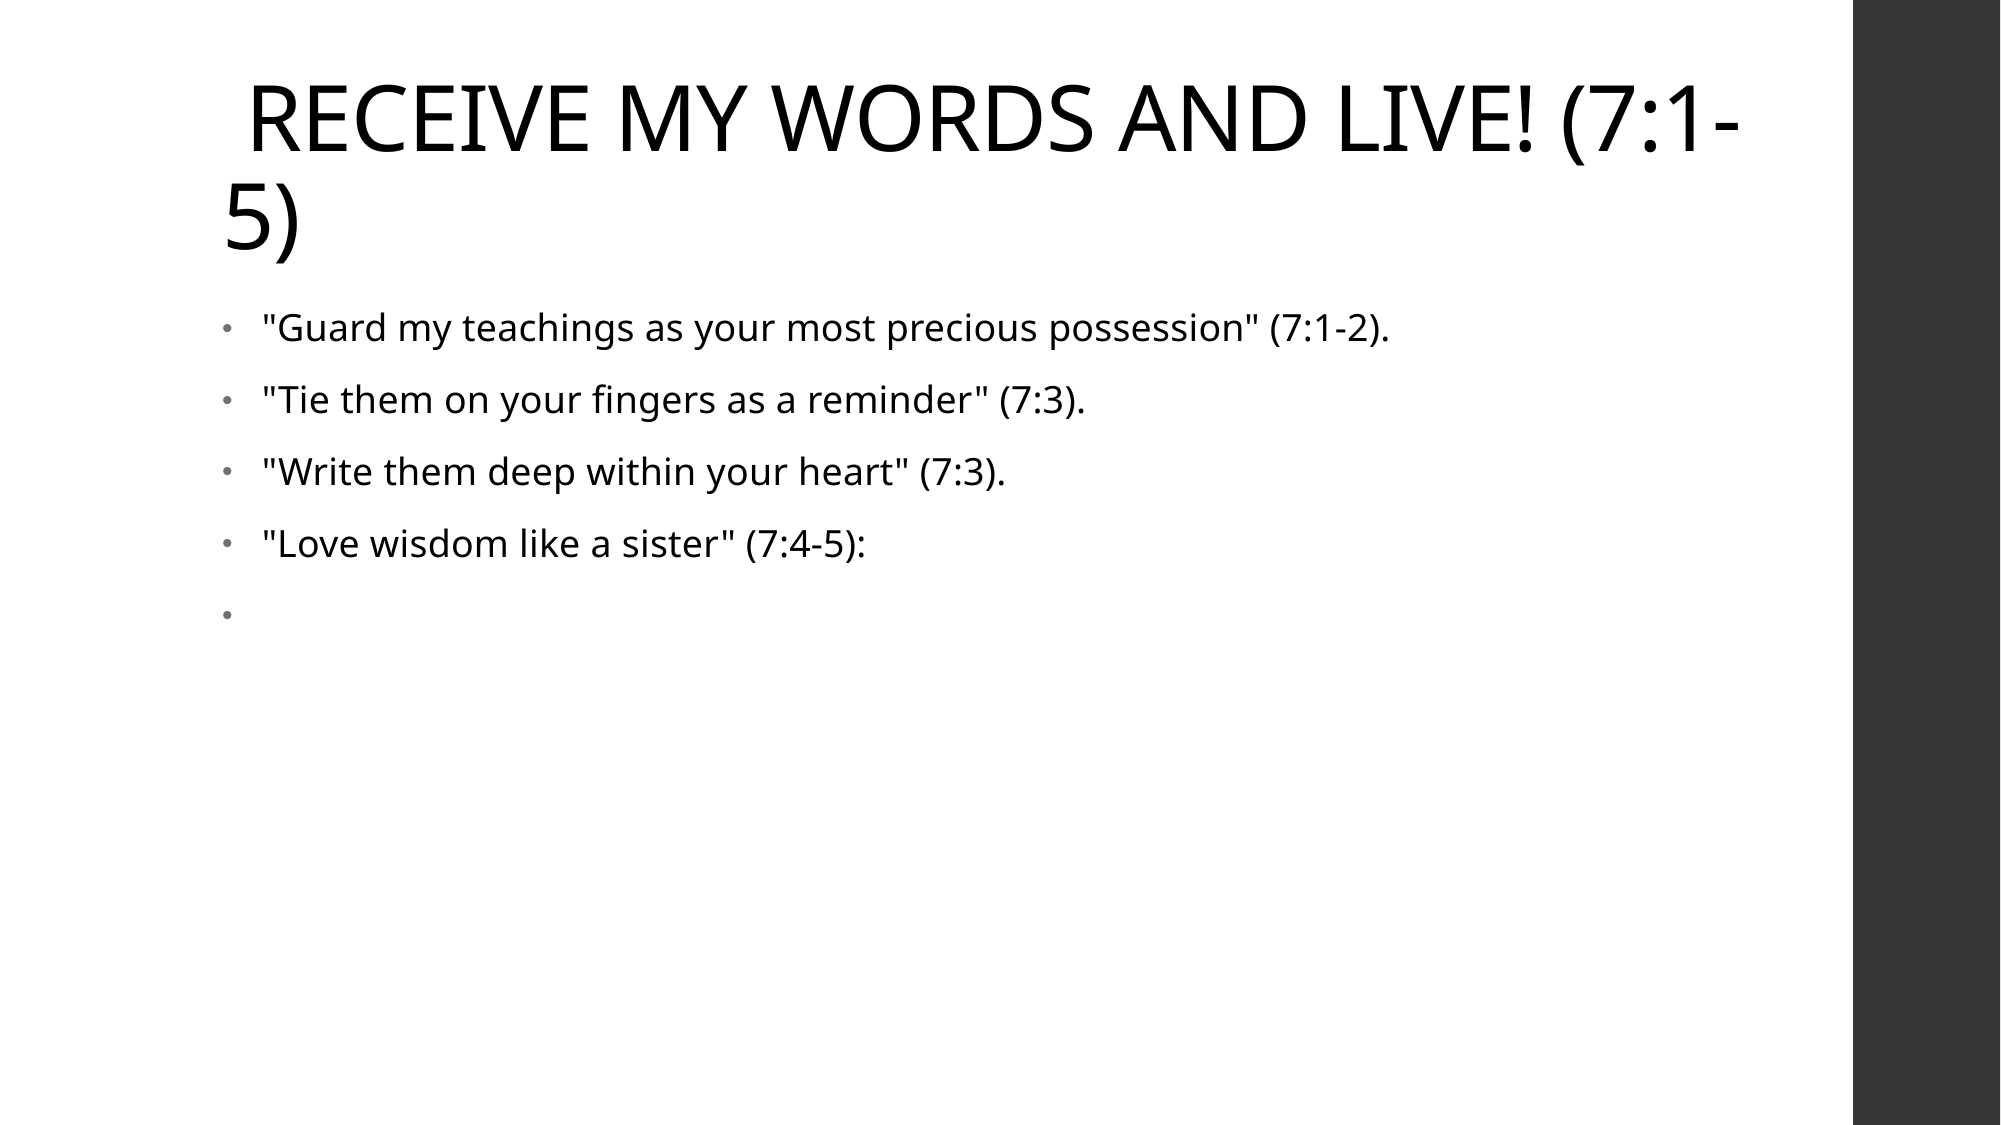

# RECEIVE MY WORDS AND LIVE! (7:1-5)
 "Guard my teachings as your most precious possession" (7:1-2).
 "Tie them on your fingers as a reminder" (7:3).
 "Write them deep within your heart" (7:3).
 "Love wisdom like a sister" (7:4-5):